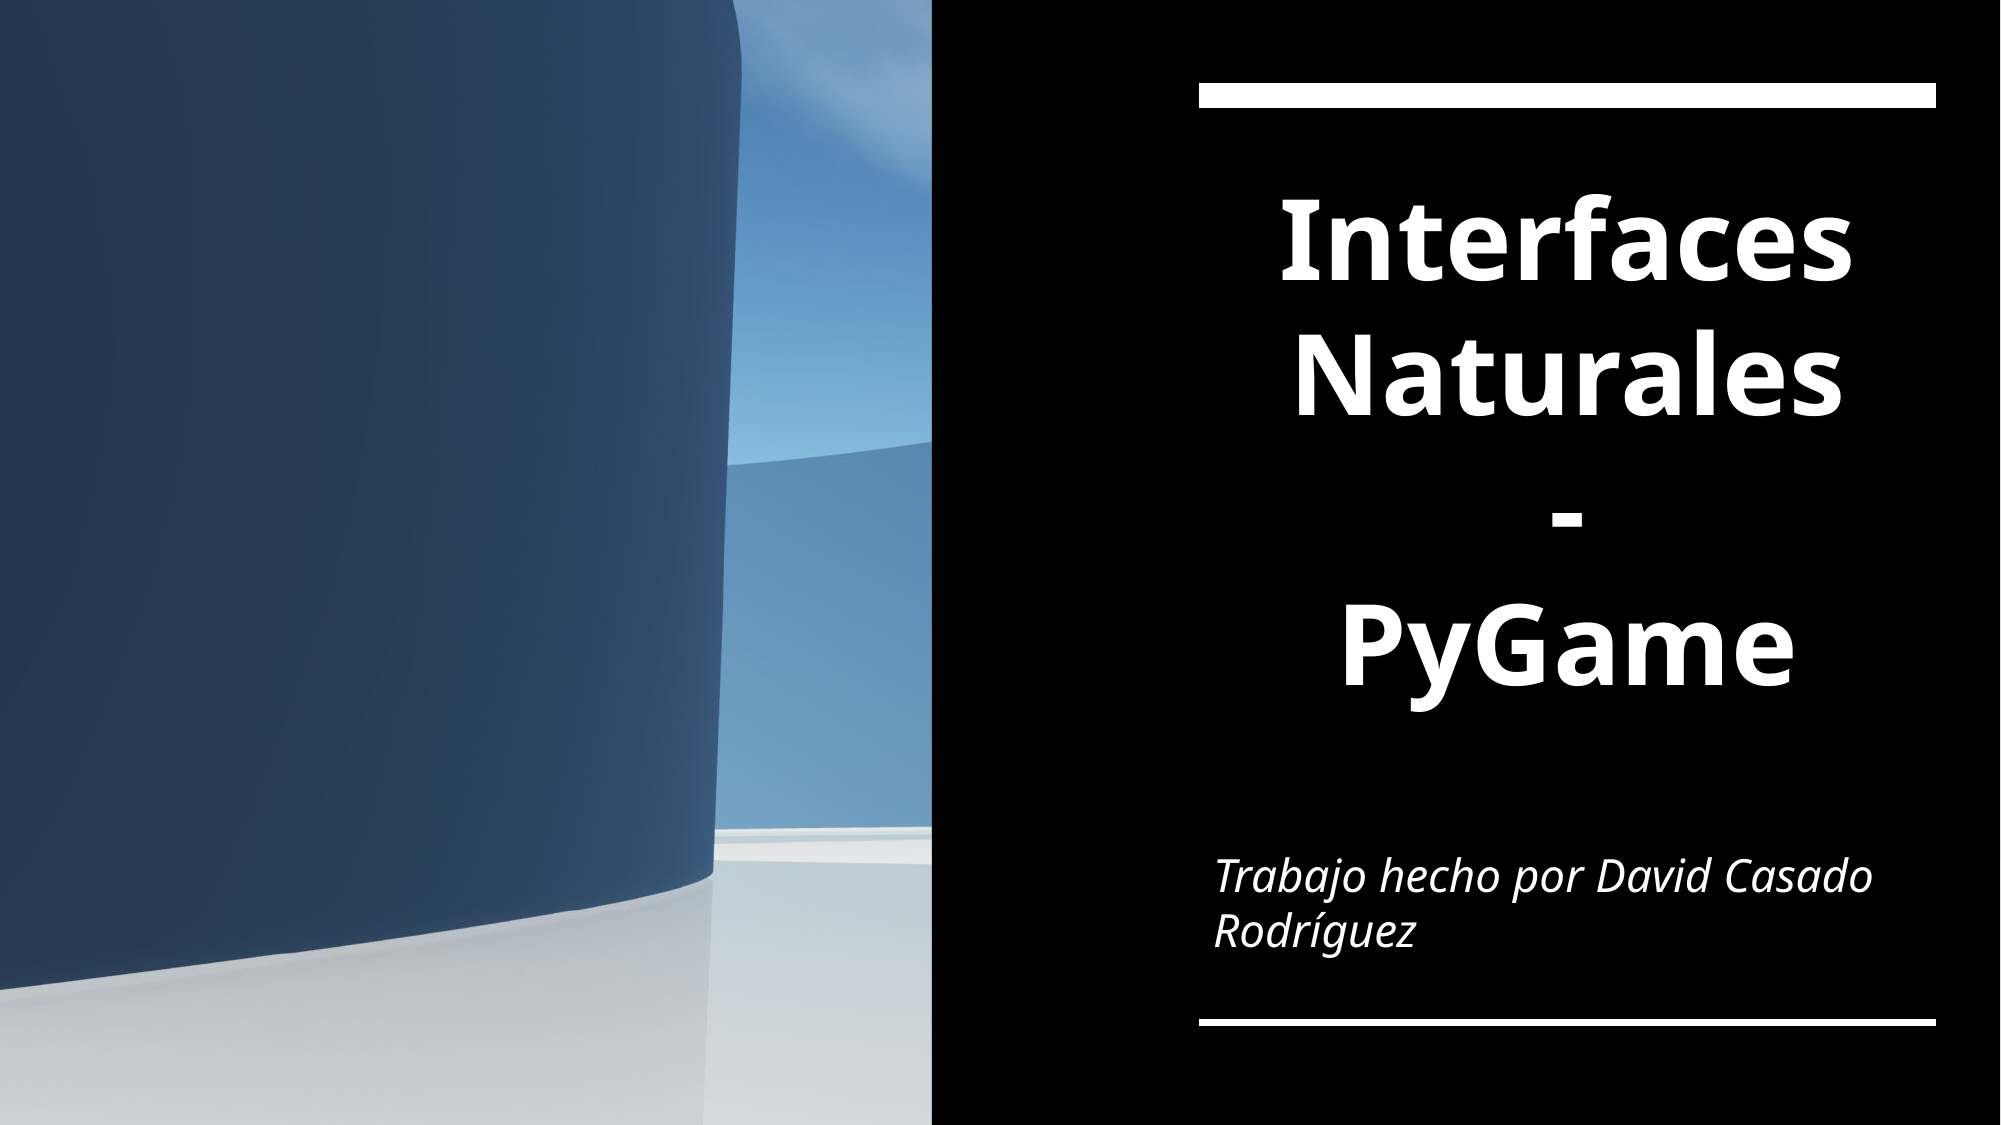

# Interfaces Naturales - PyGame
Trabajo hecho por David Casado Rodríguez